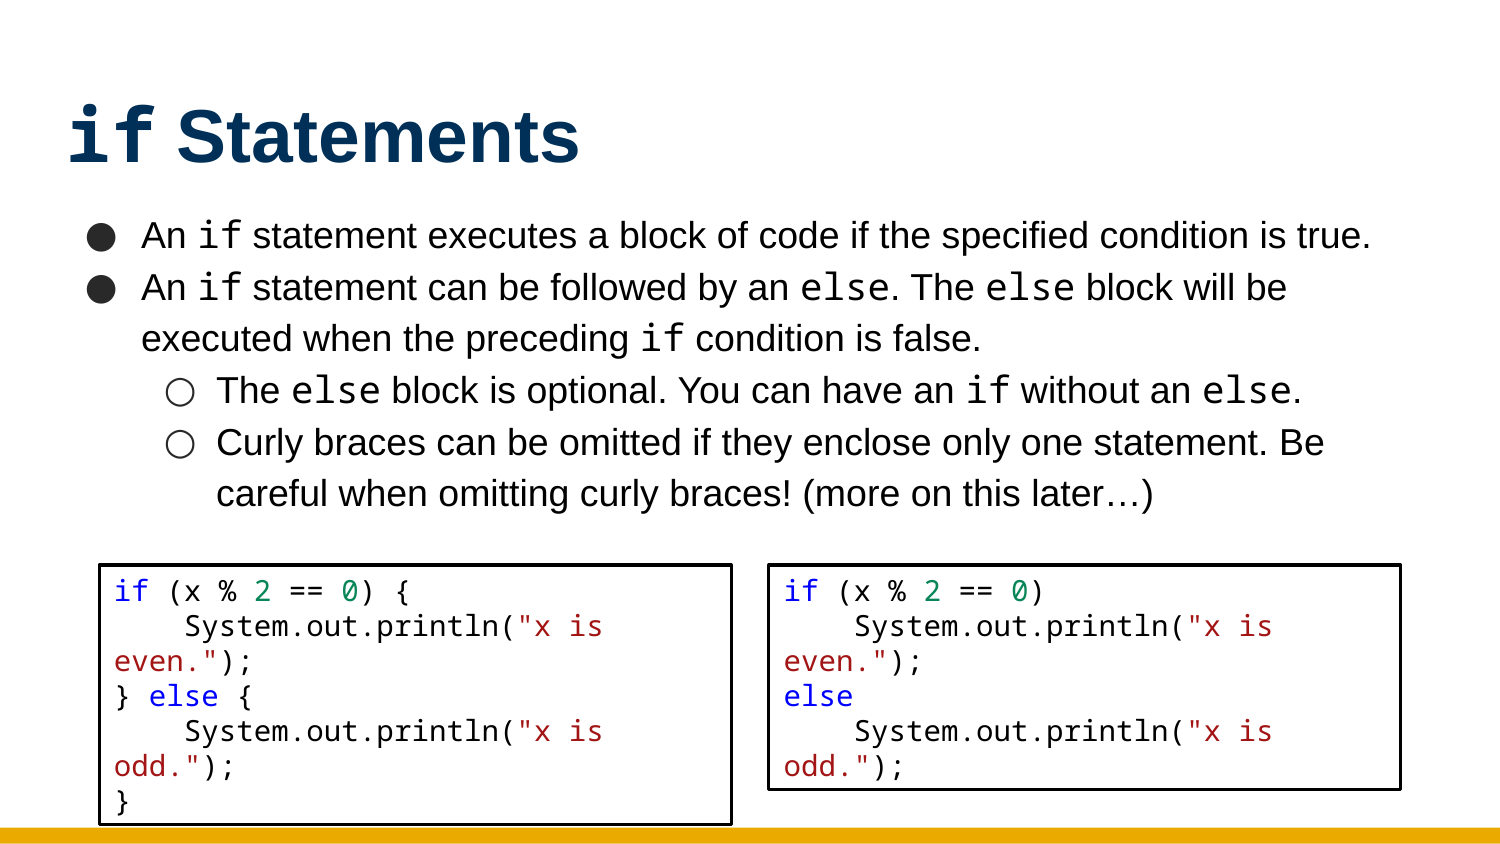

# if Statements
An if statement executes a block of code if the specified condition is true.
An if statement can be followed by an else. The else block will be executed when the preceding if condition is false.
The else block is optional. You can have an if without an else.
Curly braces can be omitted if they enclose only one statement. Be careful when omitting curly braces! (more on this later…)
if (x % 2 == 0) {
 System.out.println("x is even.");
} else {
 System.out.println("x is odd.");
}
if (x % 2 == 0)
 System.out.println("x is even.");
else
 System.out.println("x is odd.");